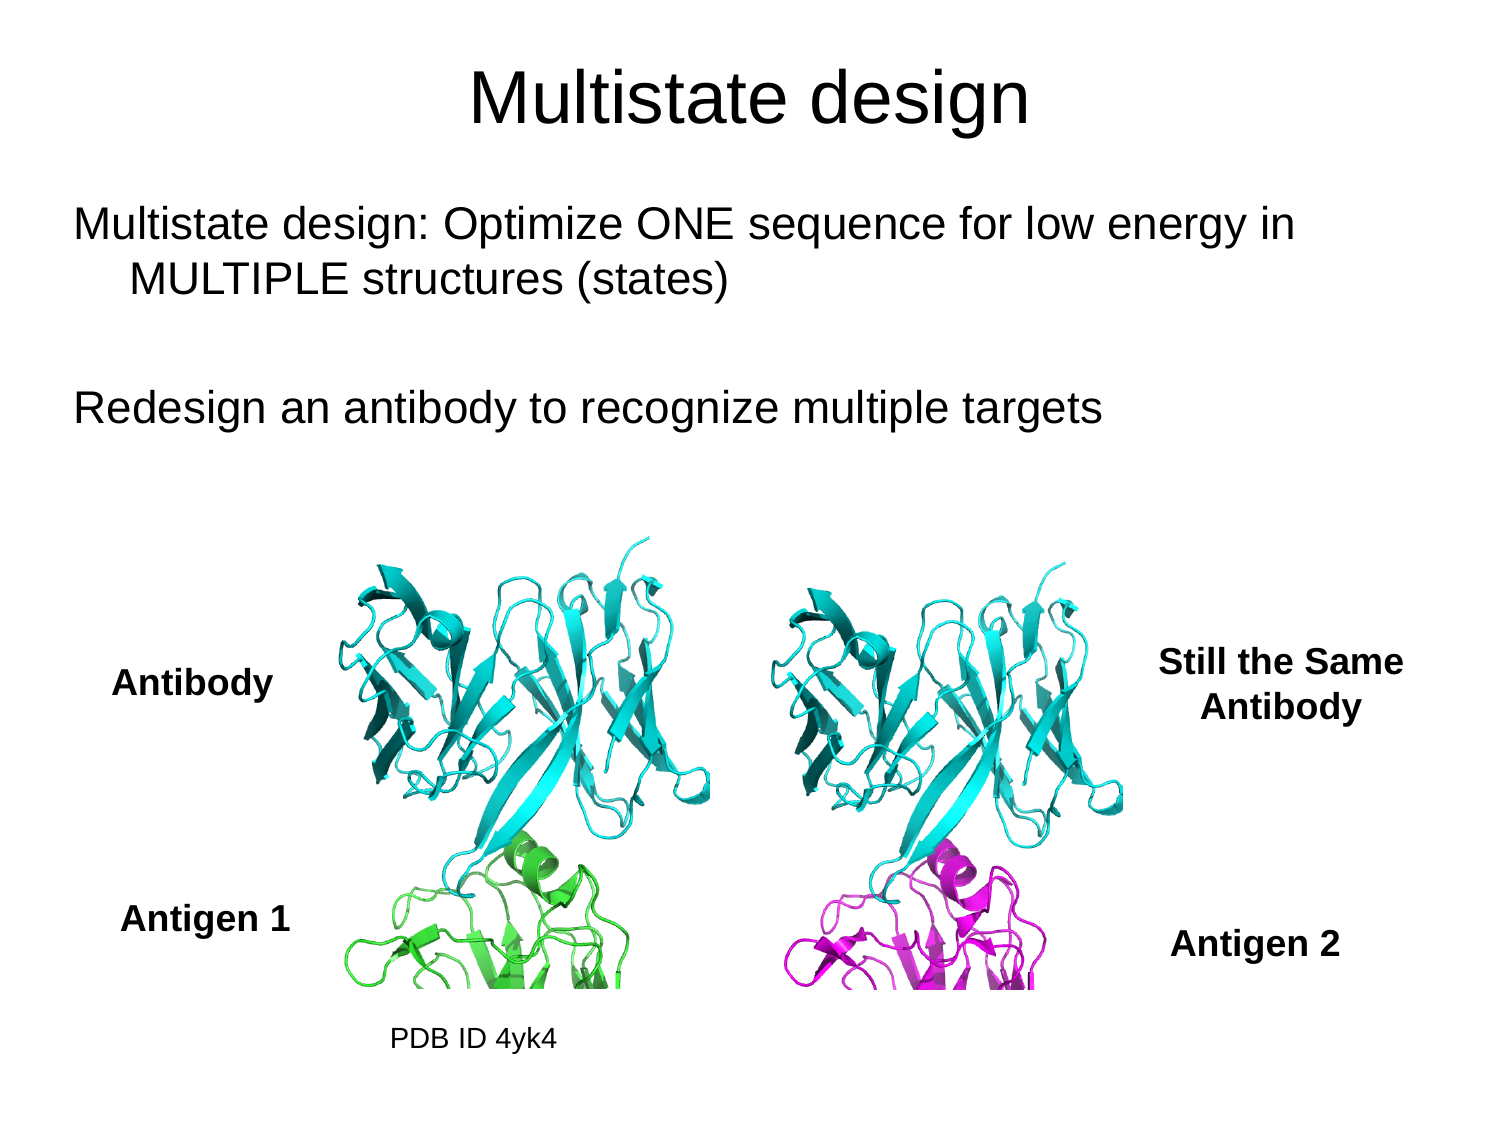

# Multistate design
Multistate design: Optimize ONE sequence for low energy in MULTIPLE structures (states)
Redesign an antibody to recognize multiple targets
Still the Same
Antibody
Antibody
Antigen 1
Antigen 2
PDB ID 4yk4